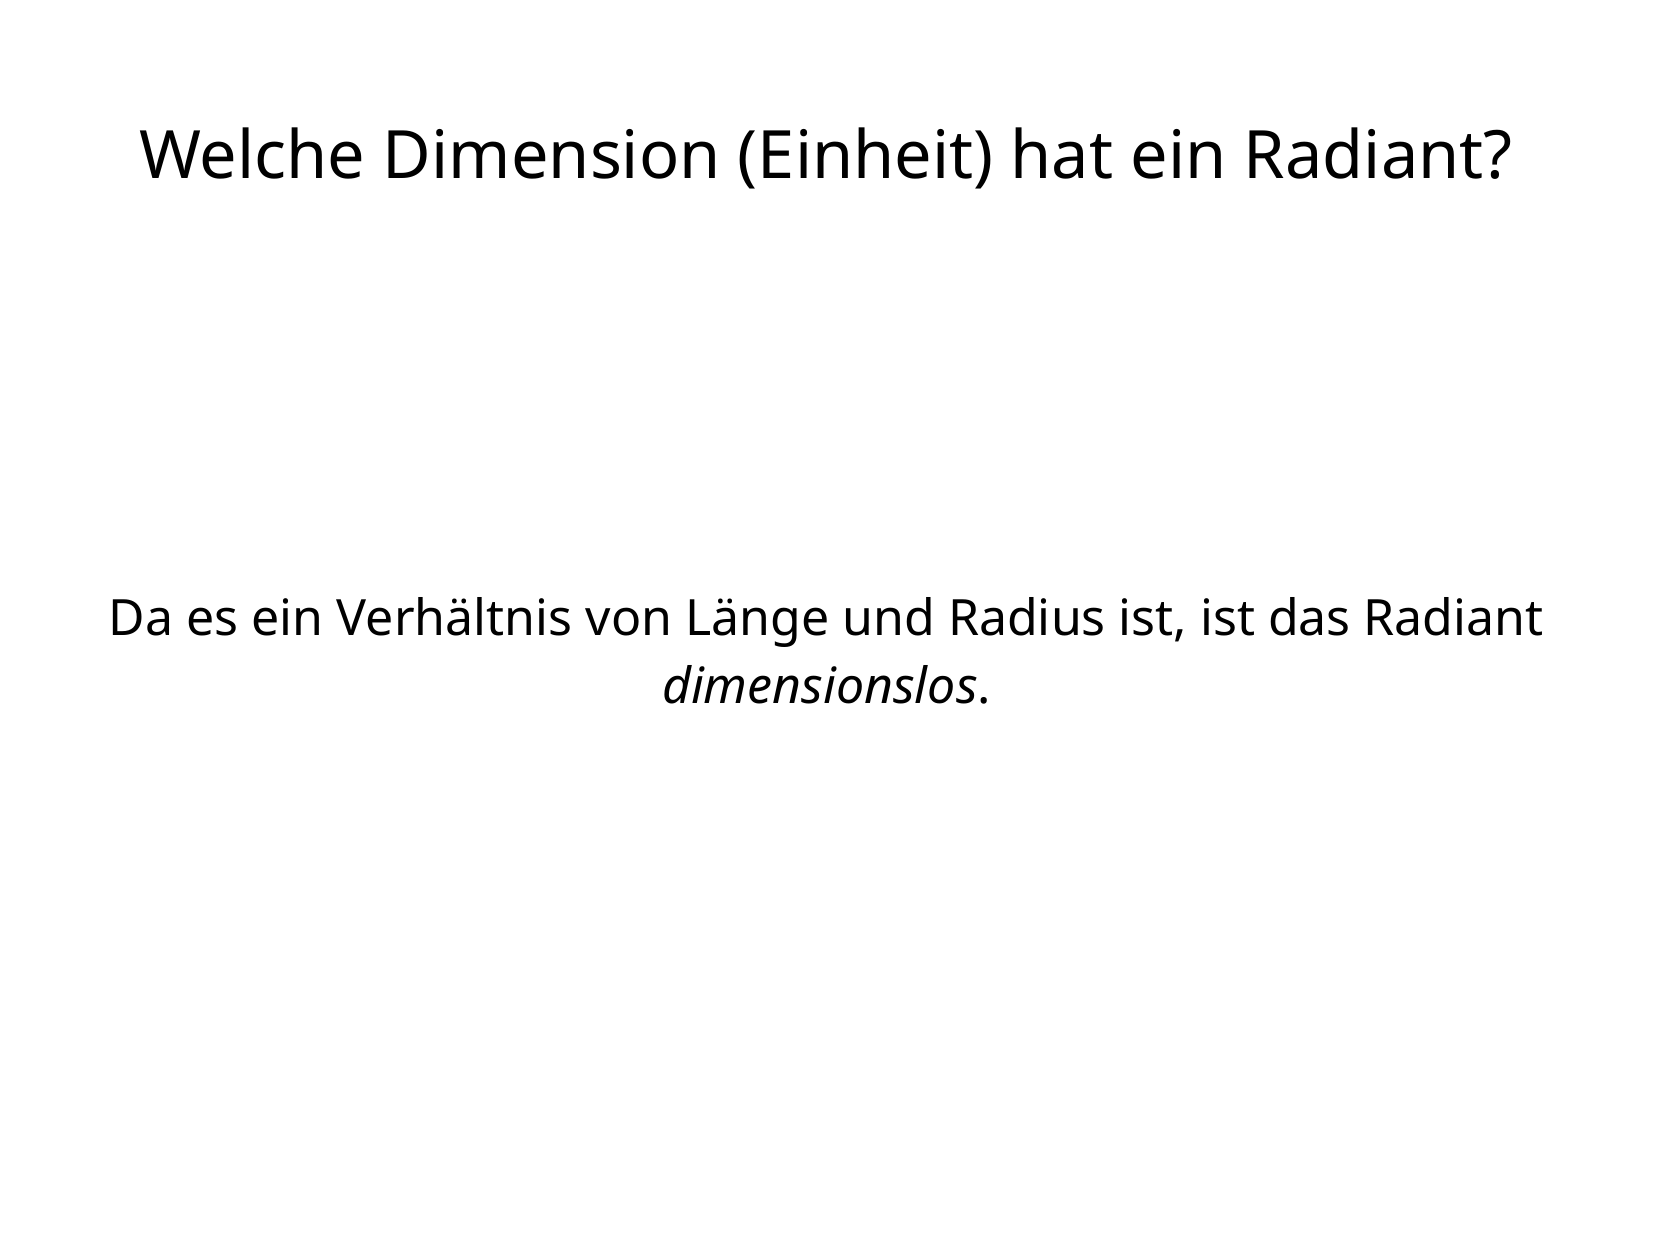

# Welche Dimension (Einheit) hat ein Radiant?
Da es ein Verhältnis von Länge und Radius ist, ist das Radiant dimensionslos.